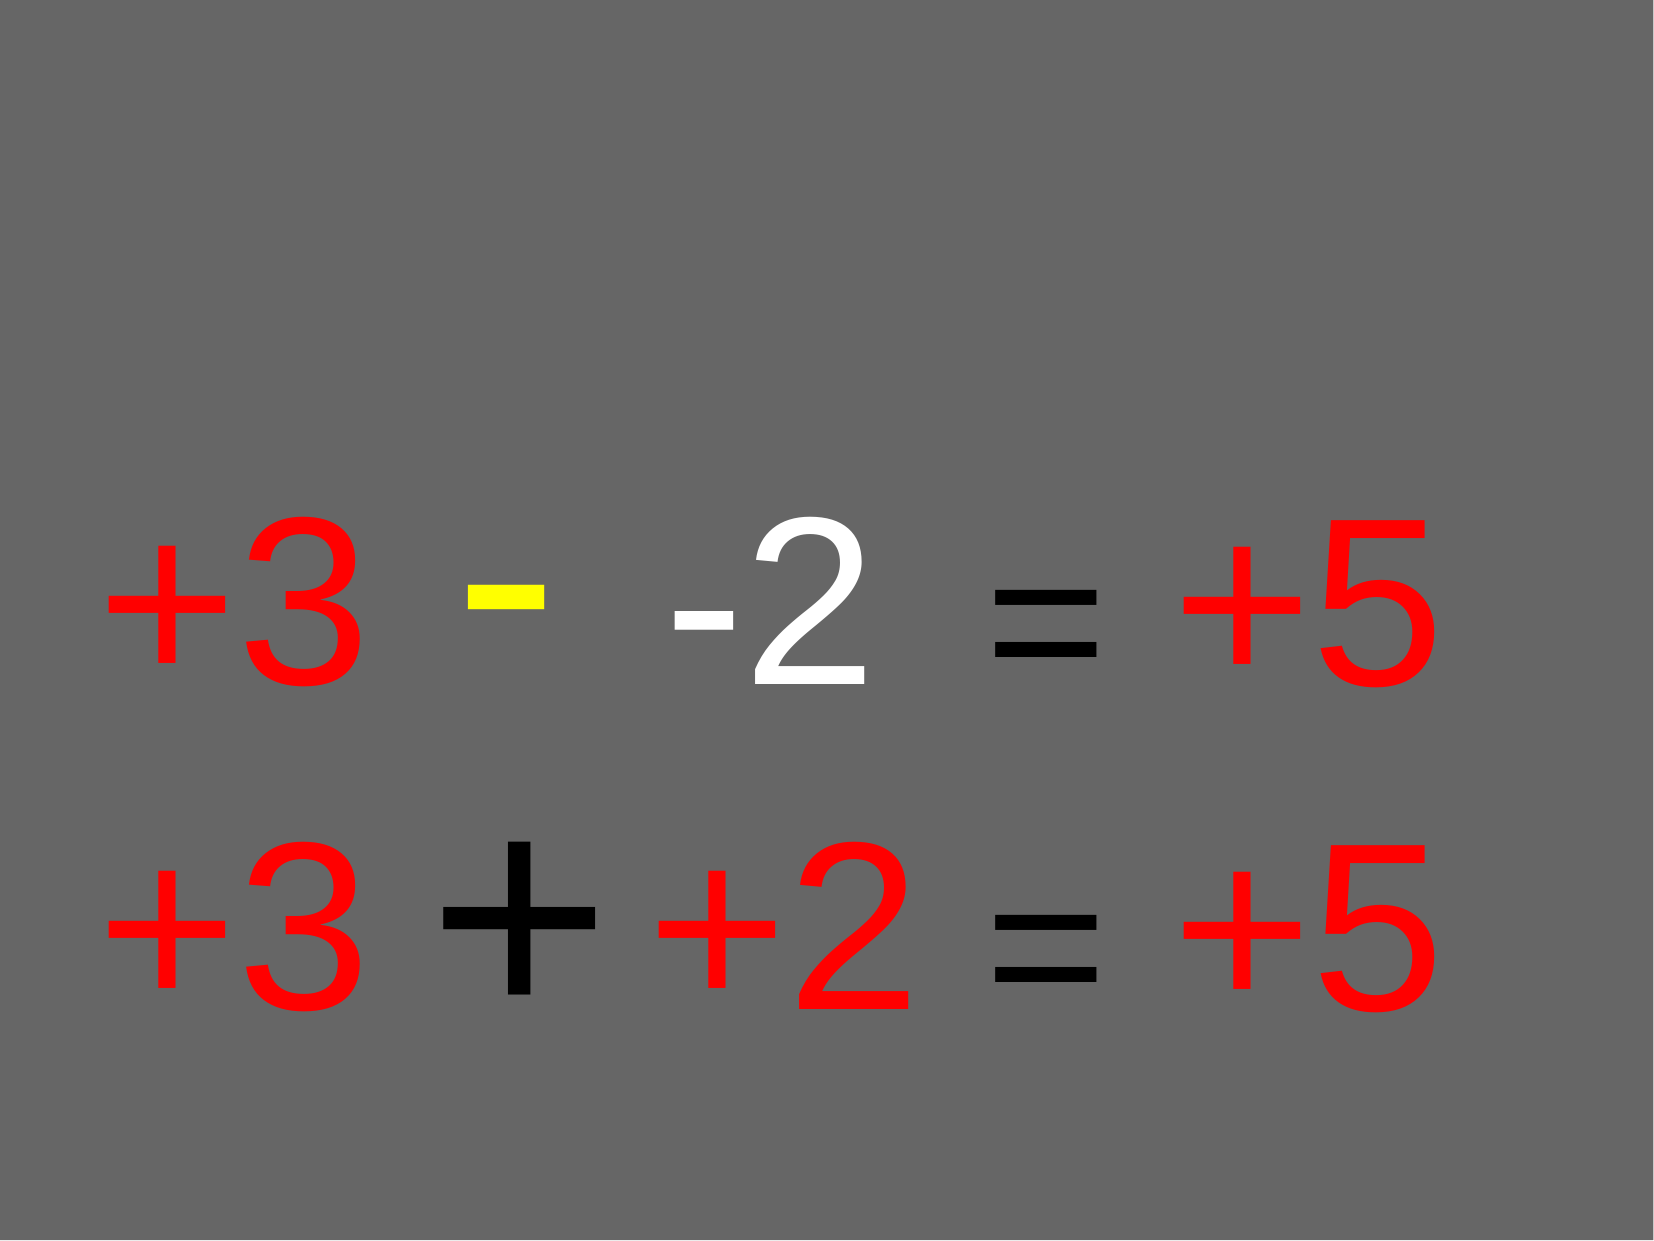

-
+3
-2
+5
=
+
+3
+2
+5
=